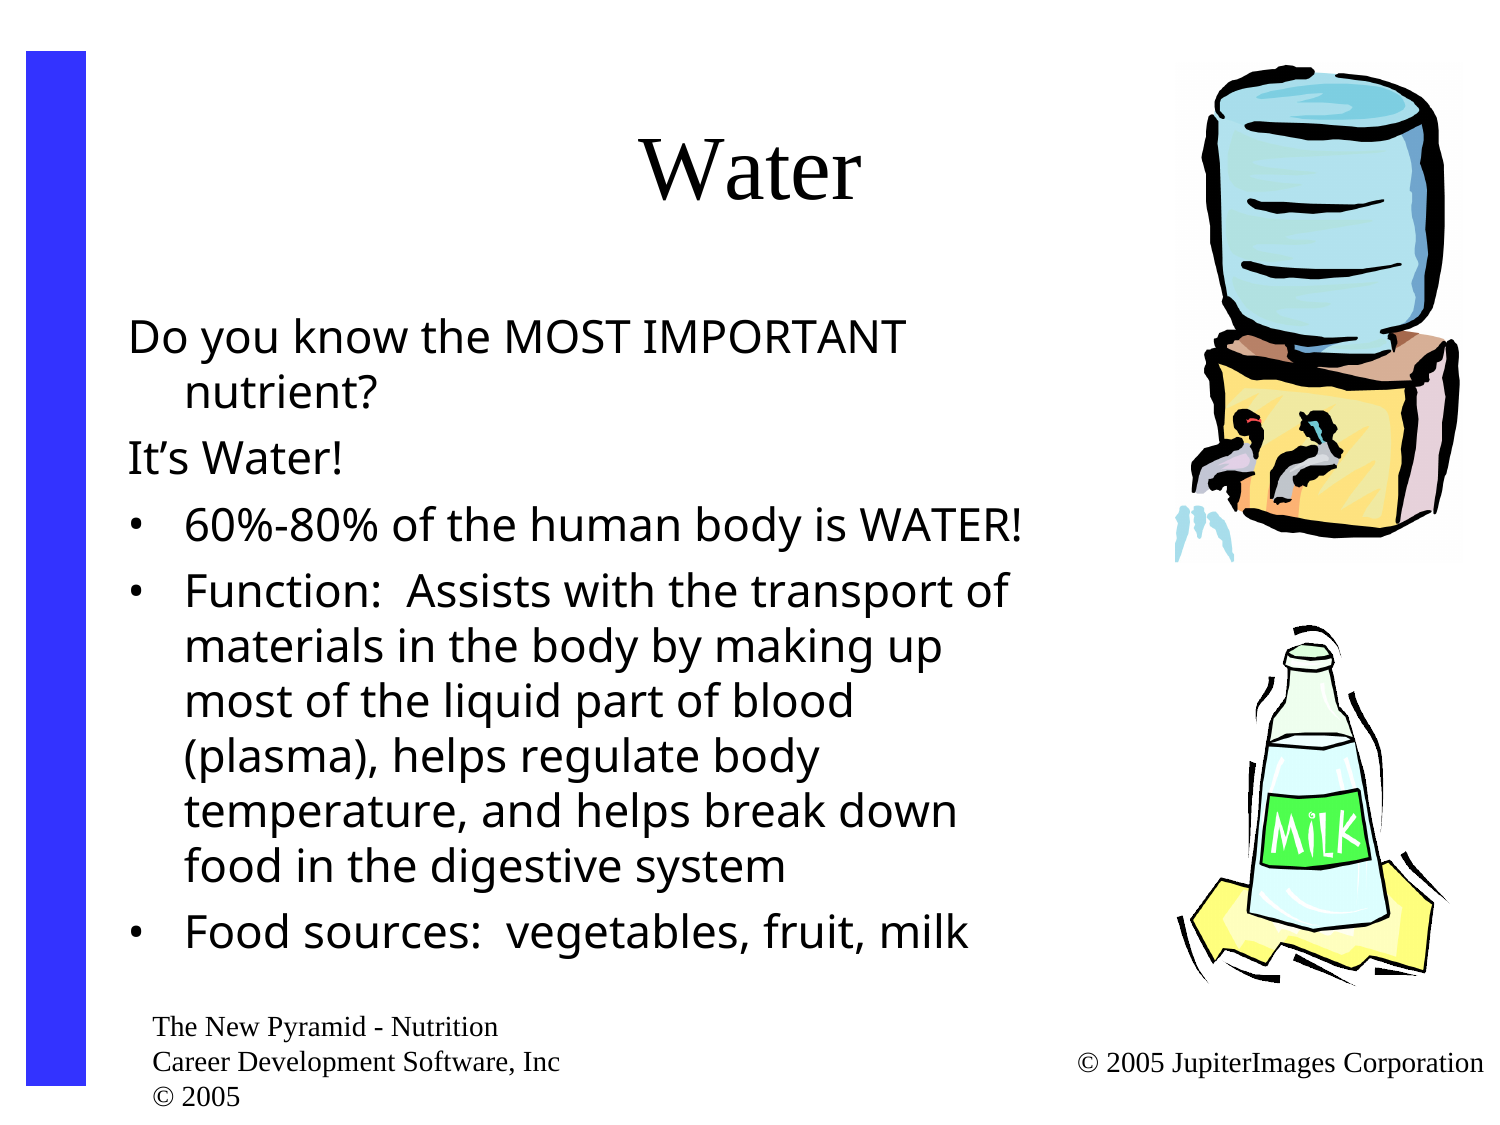

# Water
Do you know the MOST IMPORTANT nutrient?
It’s Water!
60%-80% of the human body is WATER!
Function: Assists with the transport of materials in the body by making up most of the liquid part of blood (plasma), helps regulate body temperature, and helps break down food in the digestive system
Food sources: vegetables, fruit, milk
The New Pyramid - Nutrition
Career Development Software, Inc
© 2005